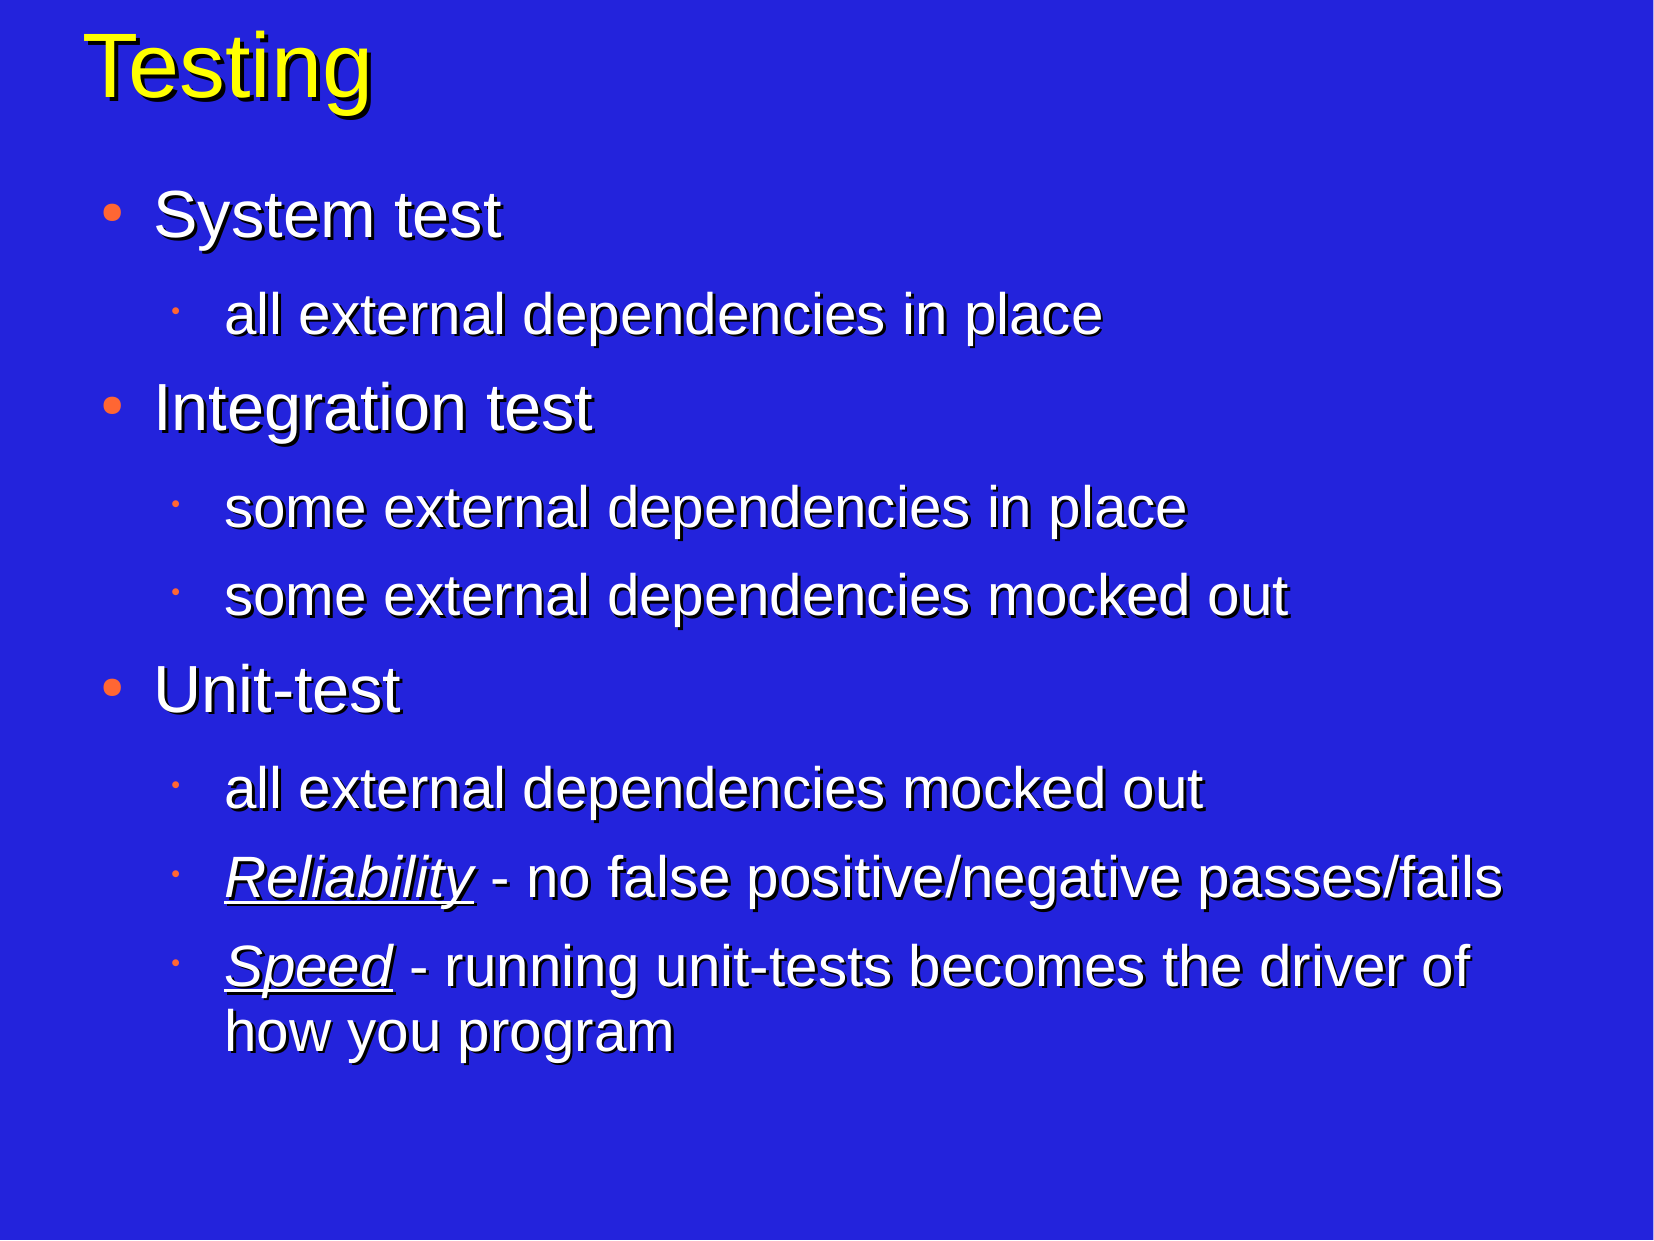

# Testing
System test
all external dependencies in place
Integration test
some external dependencies in place
some external dependencies mocked out
Unit-test
all external dependencies mocked out
Reliability - no false positive/negative passes/fails
Speed - running unit-tests becomes the driver of how you program